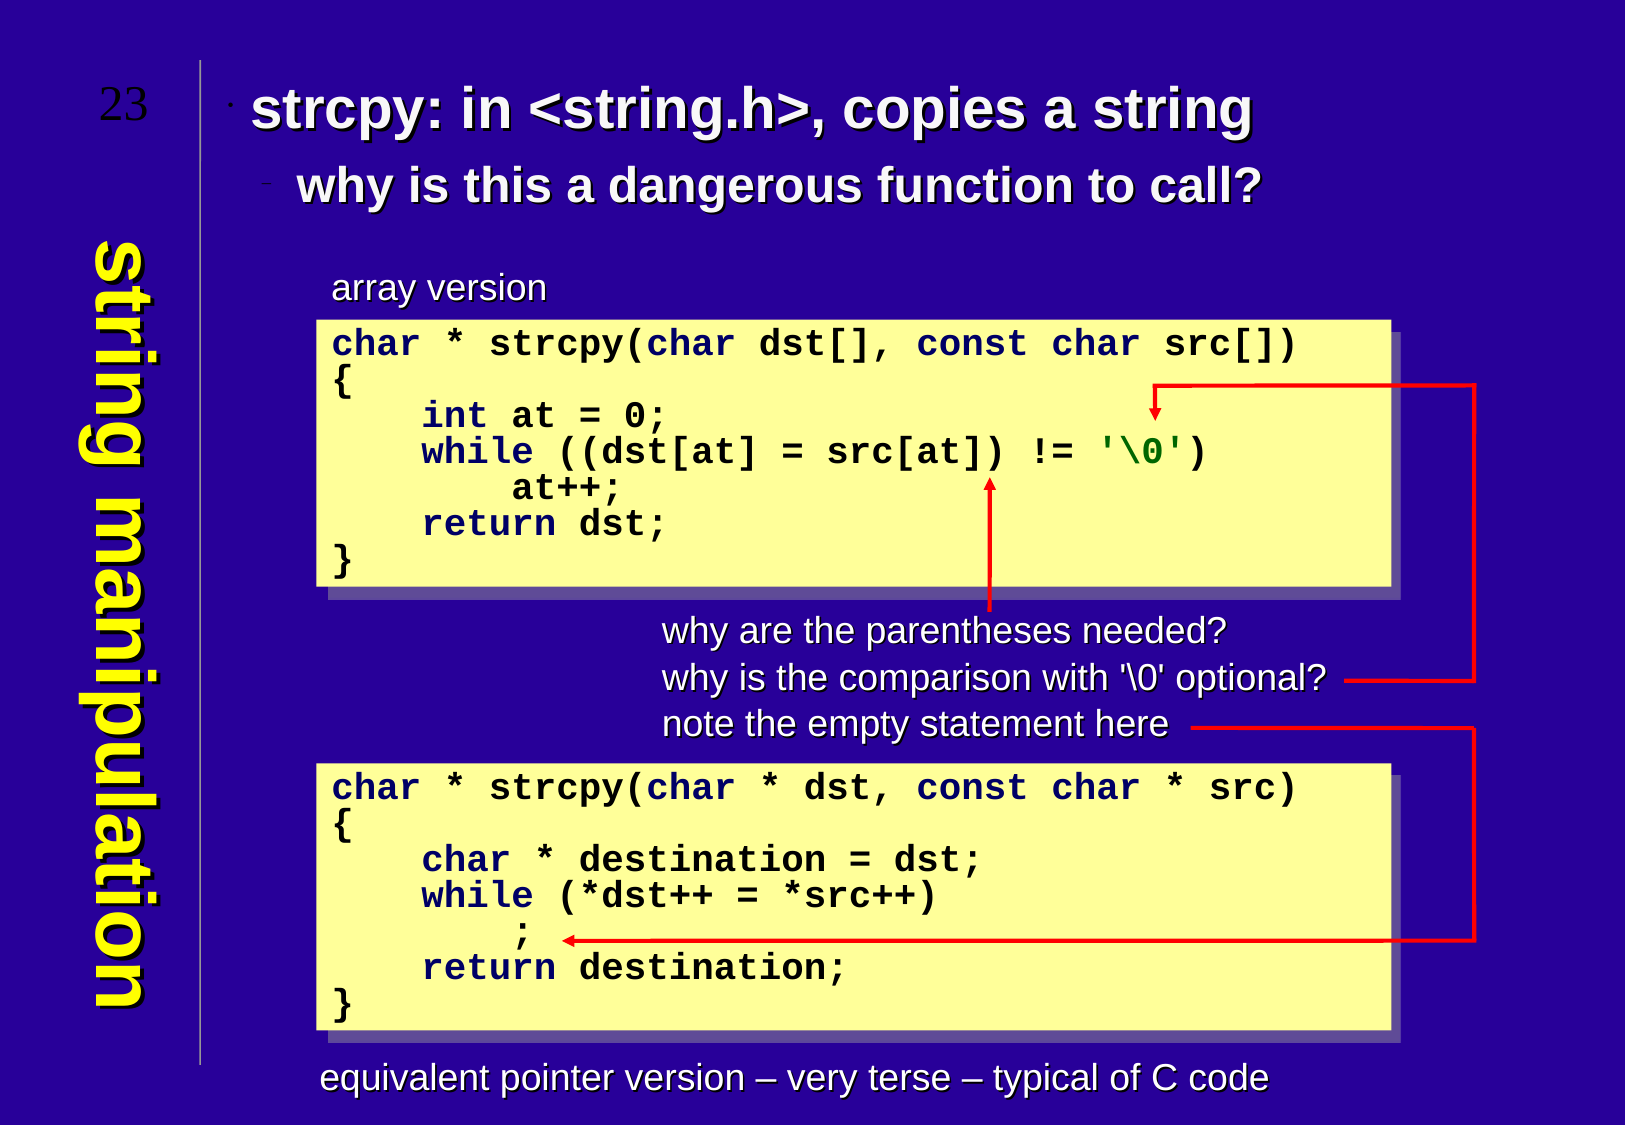

23
 strcpy: in <string.h>, copies a string
why is this a dangerous function to call?
# string manipulation
array version
char * strcpy(char dst[], const char src[])
{
 int at = 0;
 while ((dst[at] = src[at]) != '\0')
 at++;
 return dst;
}
why are the parentheses needed?
why is the comparison with '\0' optional?
note the empty statement here
char * strcpy(char * dst, const char * src)
{
 char * destination = dst;
 while (*dst++ = *src++)
 ;
 return destination;
}
equivalent pointer version – very terse – typical of C code